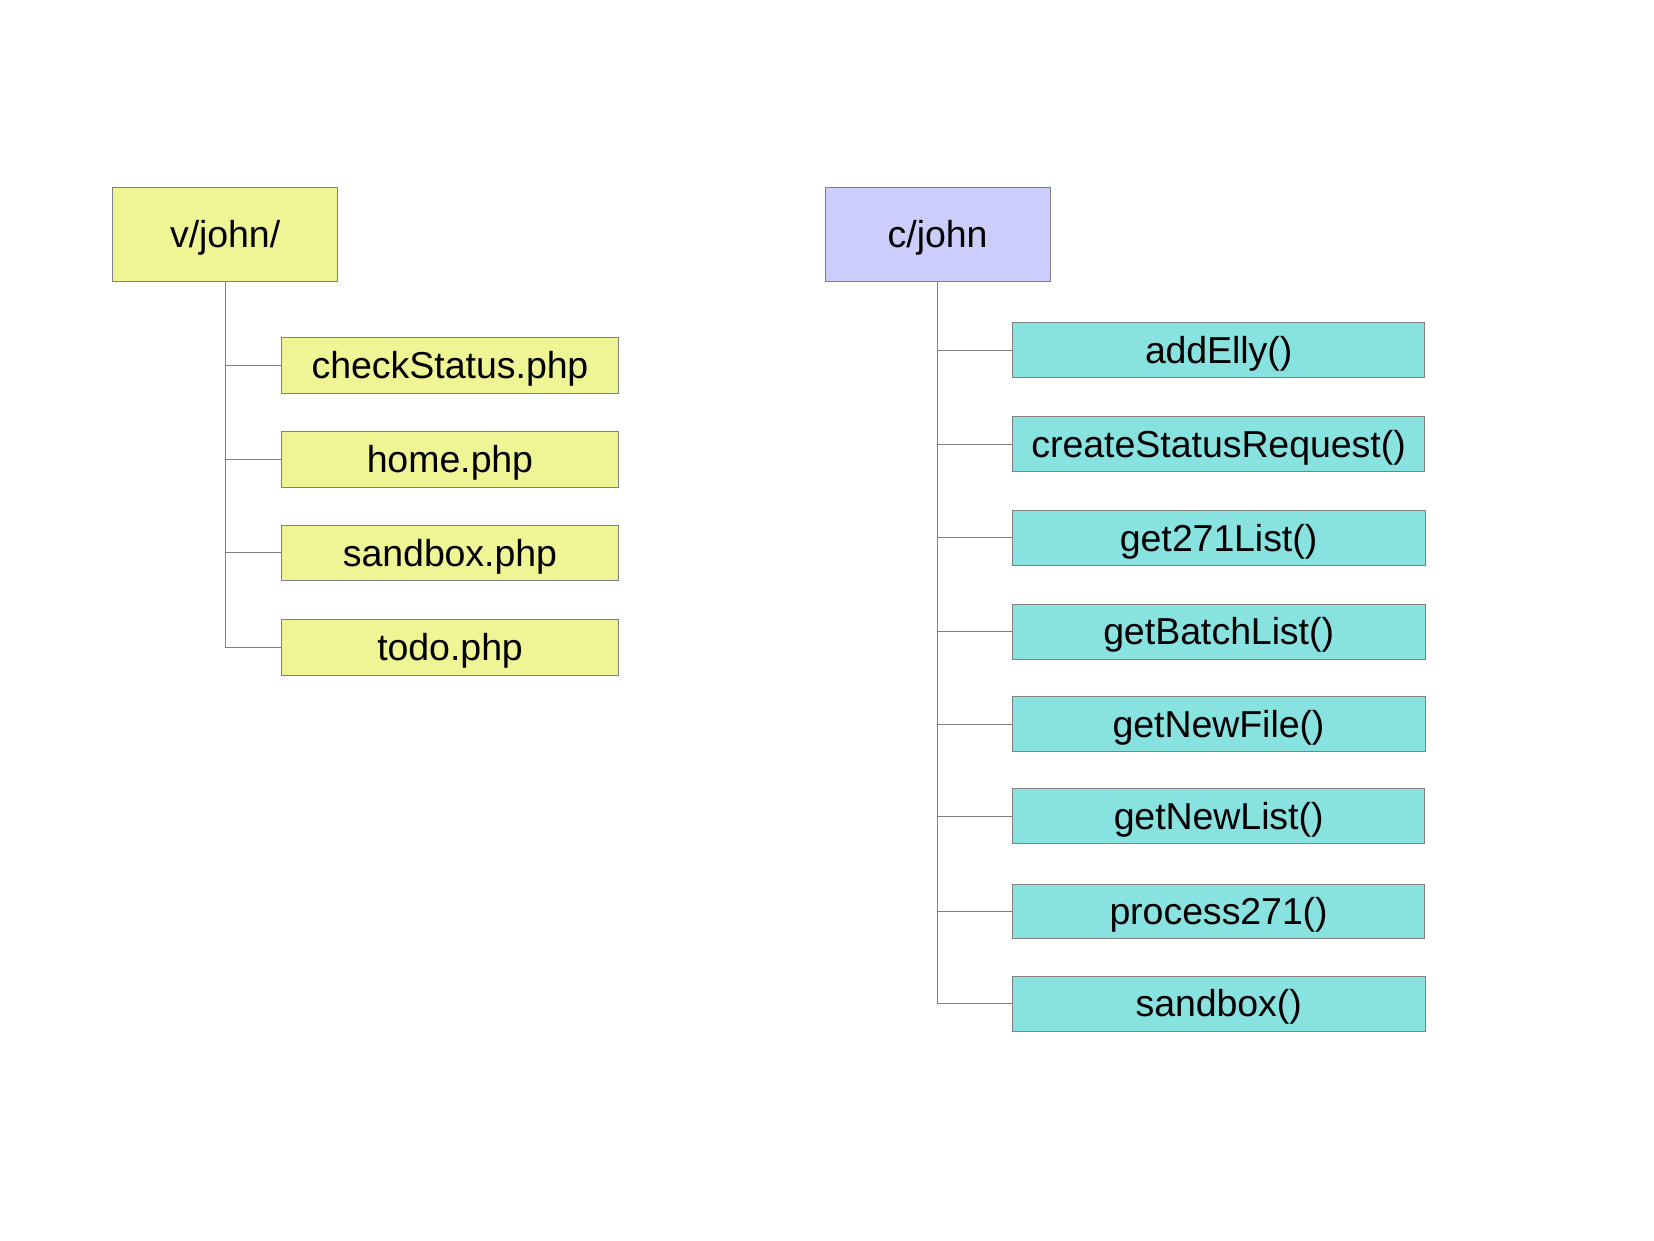

c/john
v/john/
addElly()
checkStatus.php
createStatusRequest()
home.php
get271List()
sandbox.php
getBatchList()
todo.php
getNewFile()
getNewList()
process271()
sandbox()